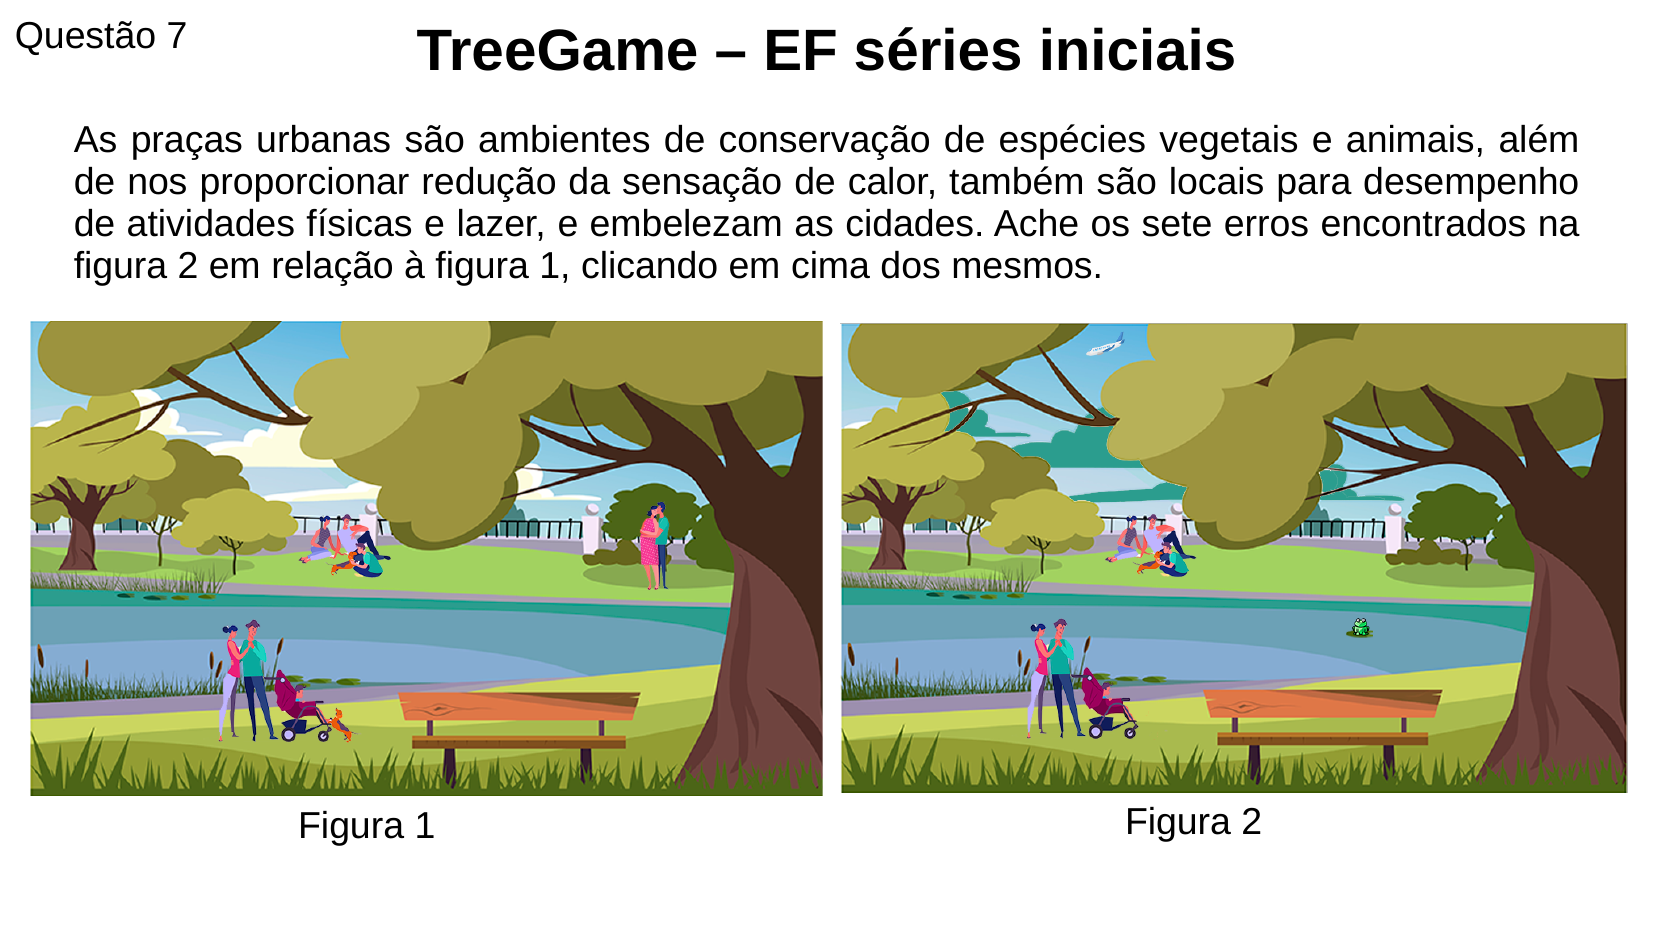

# TreeGame – EF séries iniciais
Questão 7
As praças urbanas são ambientes de conservação de espécies vegetais e animais, além de nos proporcionar redução da sensação de calor, também são locais para desempenho de atividades físicas e lazer, e embelezam as cidades. Ache os sete erros encontrados na figura 2 em relação à figura 1, clicando em cima dos mesmos.
Figura 2
Figura 1